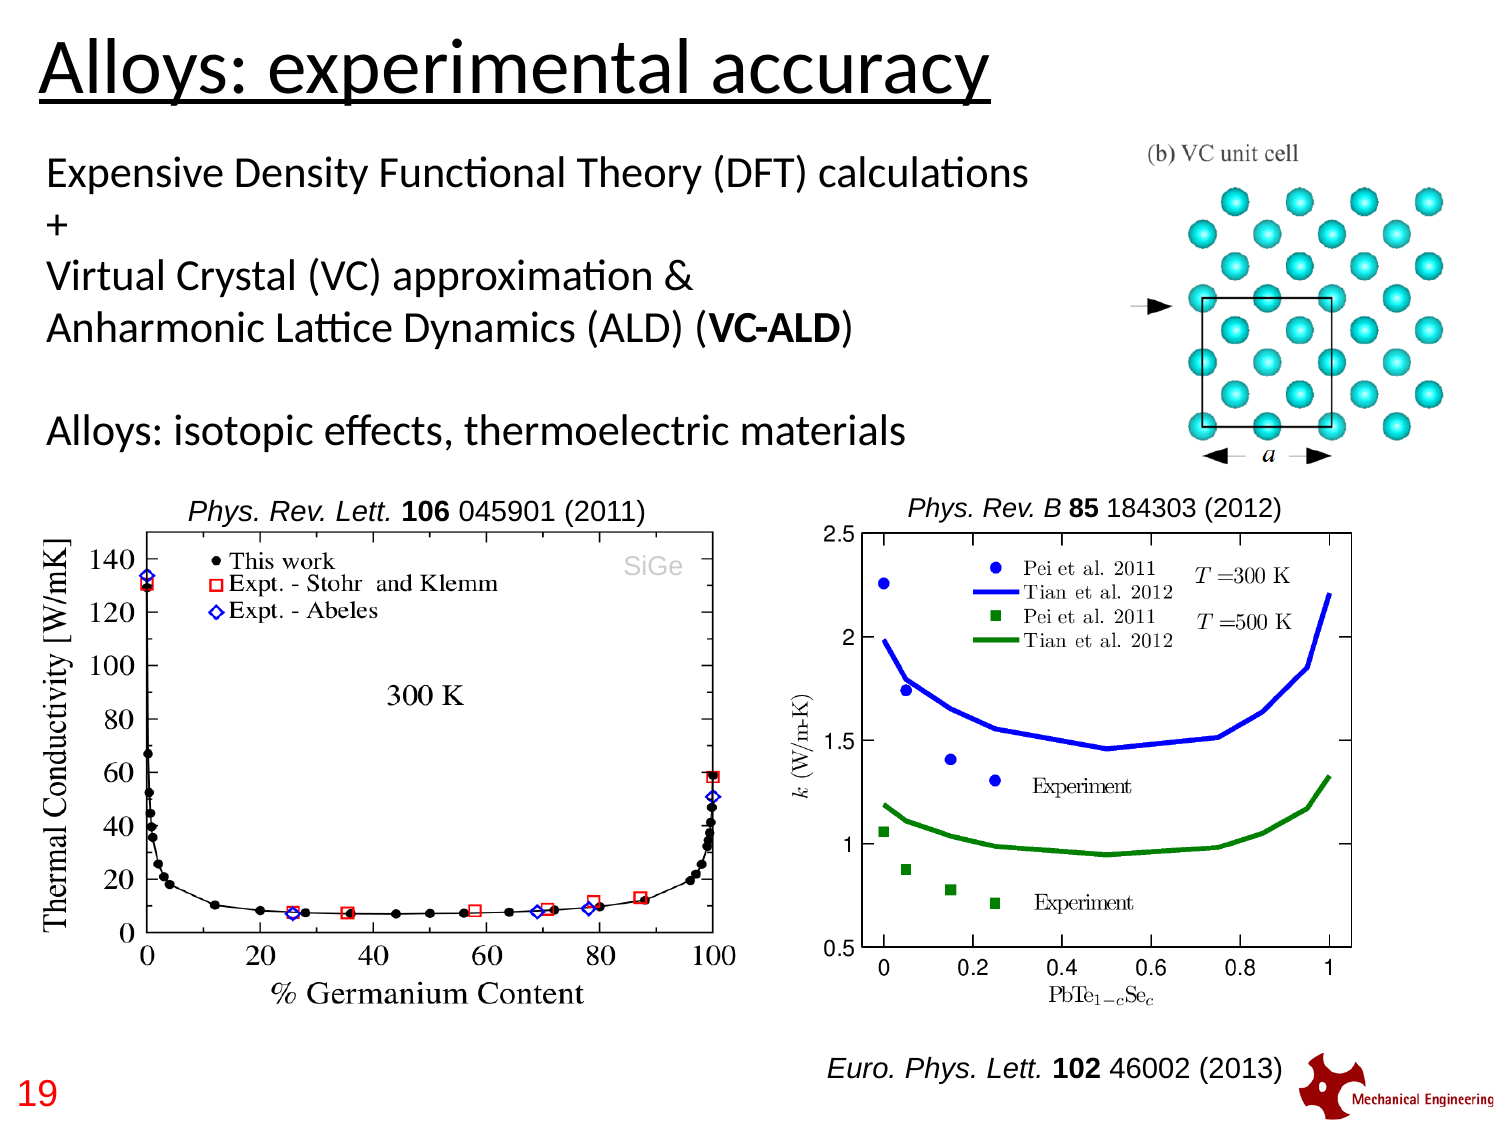

Alloys: experimental accuracy
# Expensive Density Functional Theory (DFT) calculations
+
Virtual Crystal (VC) approximation &
Anharmonic Lattice Dynamics (ALD) (VC-ALD)
Alloys: isotopic effects, thermoelectric materials
Phys. Rev. B 85 184303 (2012)
Phys. Rev. Lett. 106 045901 (2011)
SiGe
Euro. Phys. Lett. 102 46002 (2013)